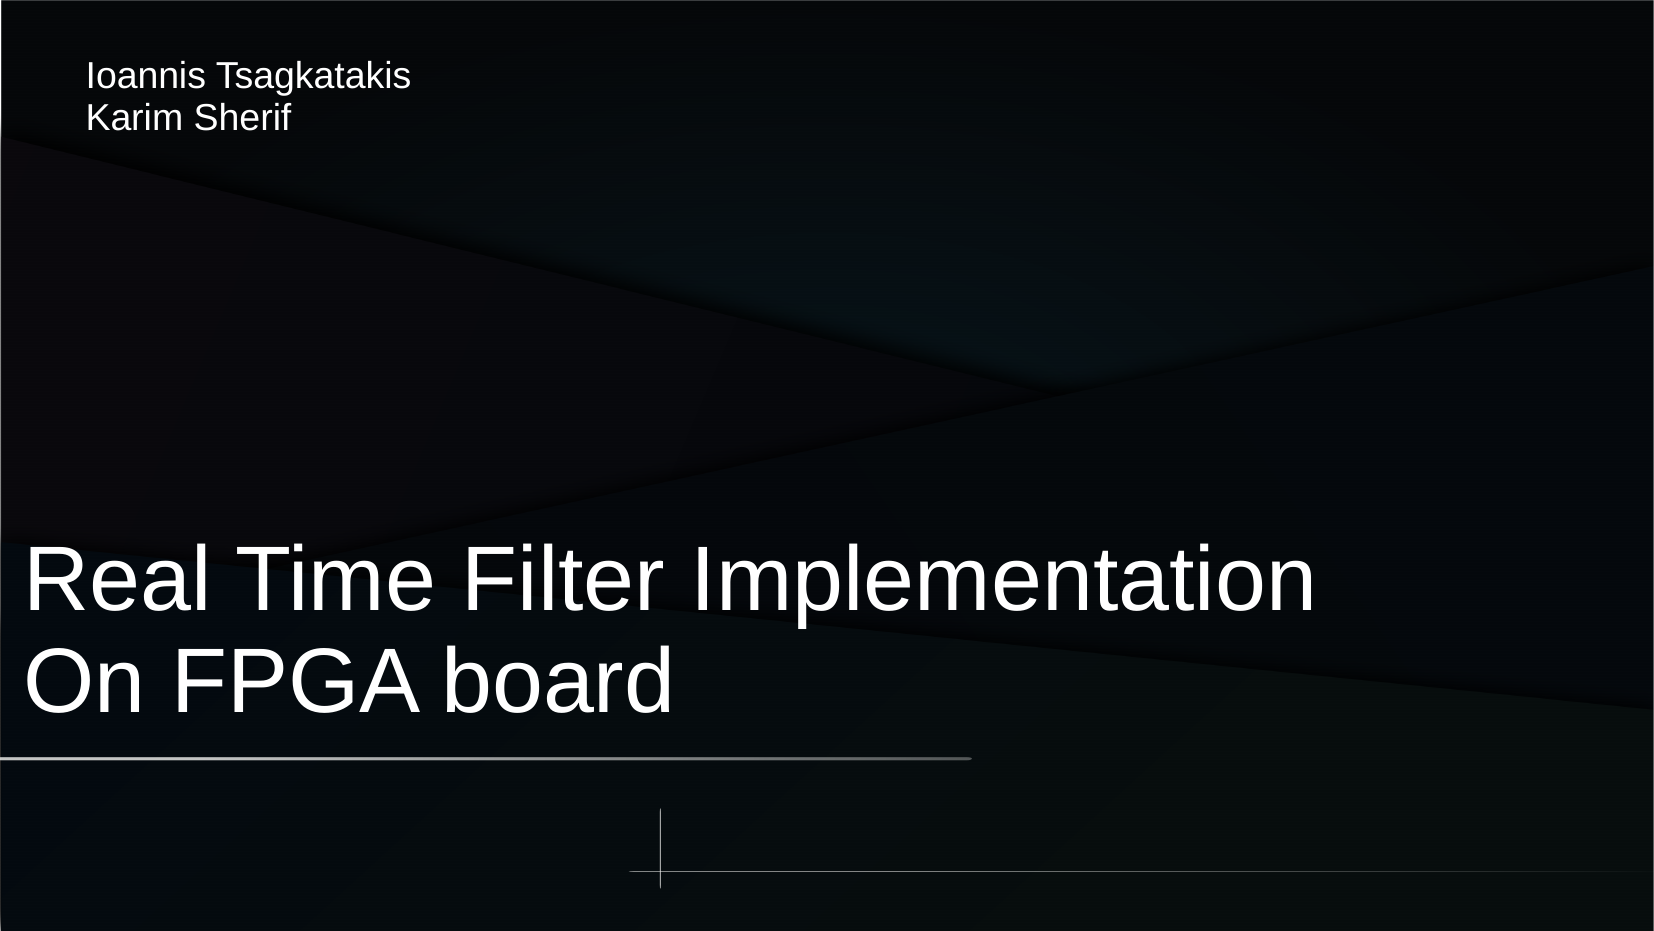

Ioannis Tsagkatakis
Karim Sherif
# Real Time Filter Implementation On FPGA board